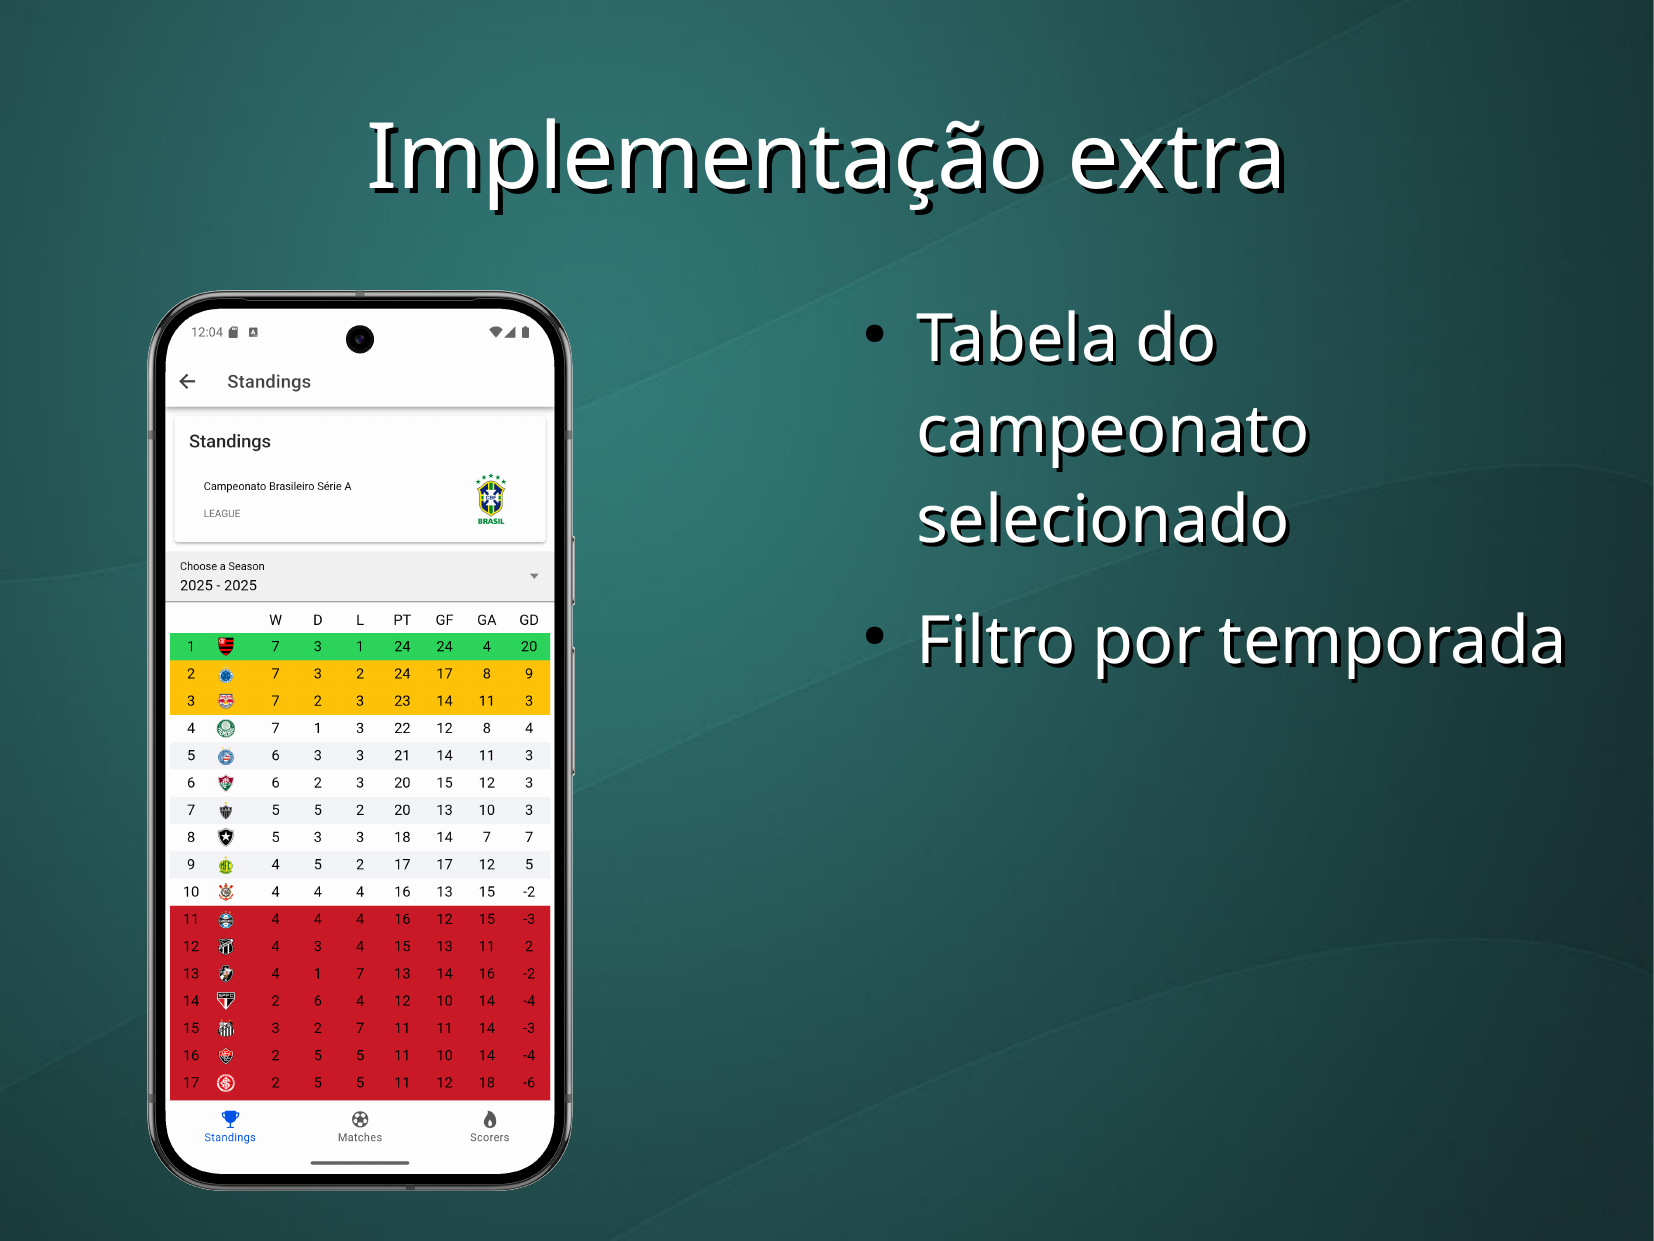

# Implementação extra
Tabela do campeonato selecionado
Filtro por temporada